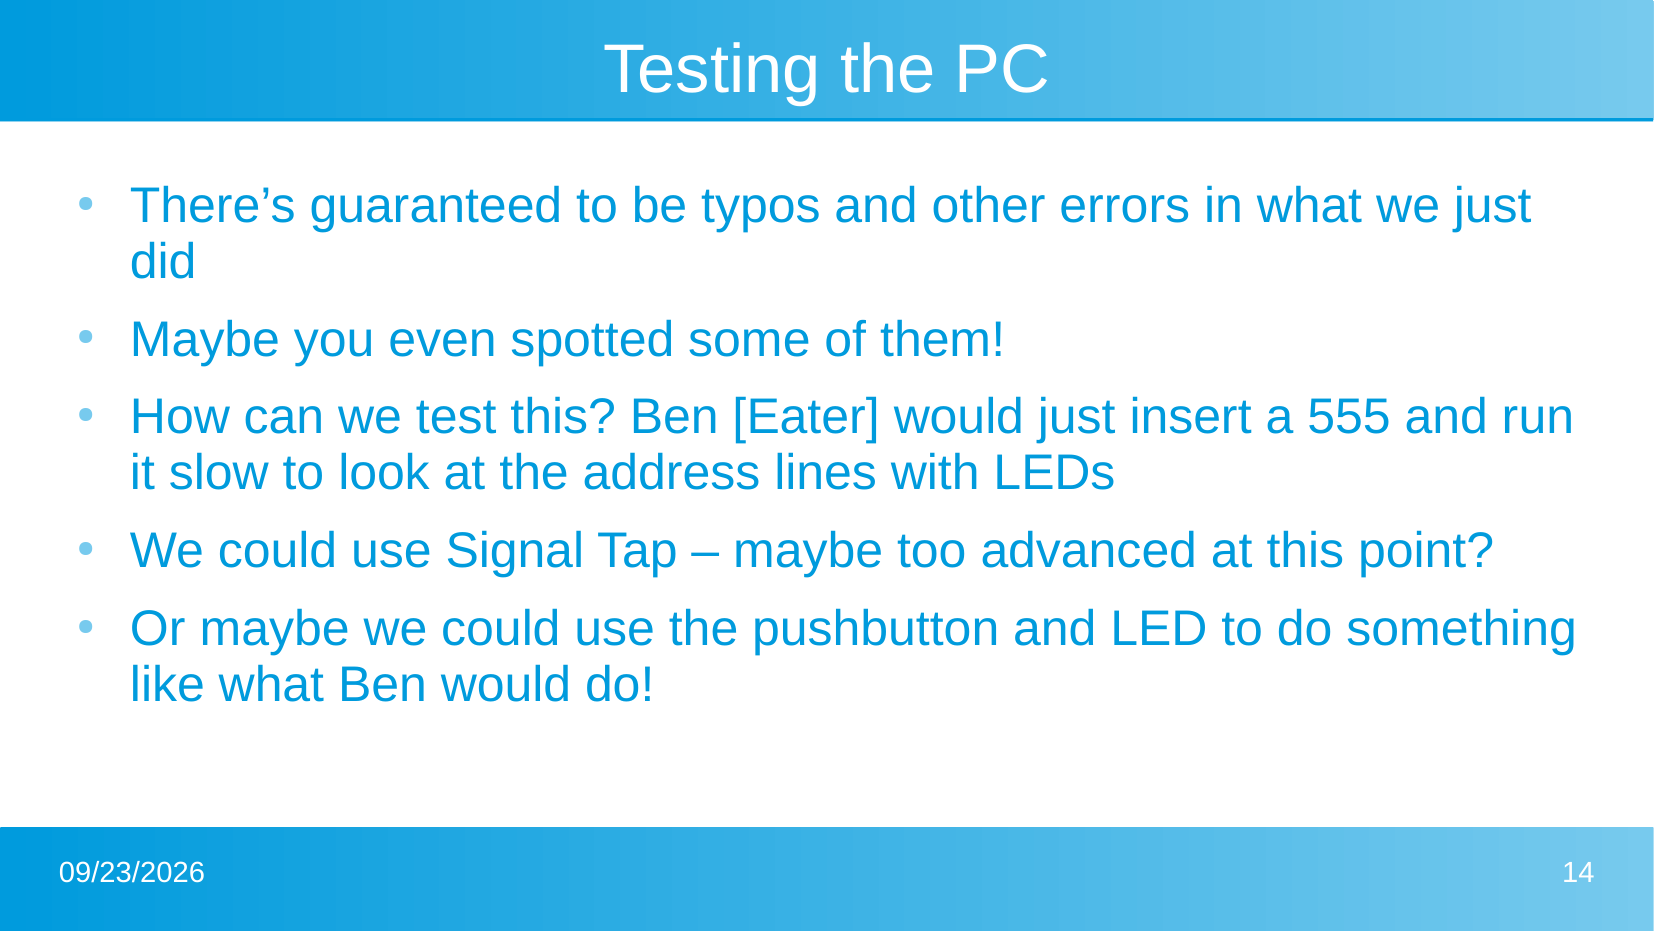

# Testing the PC
There’s guaranteed to be typos and other errors in what we just did
Maybe you even spotted some of them!
How can we test this? Ben [Eater] would just insert a 555 and run it slow to look at the address lines with LEDs
We could use Signal Tap – maybe too advanced at this point?
Or maybe we could use the pushbutton and LED to do something like what Ben would do!
14